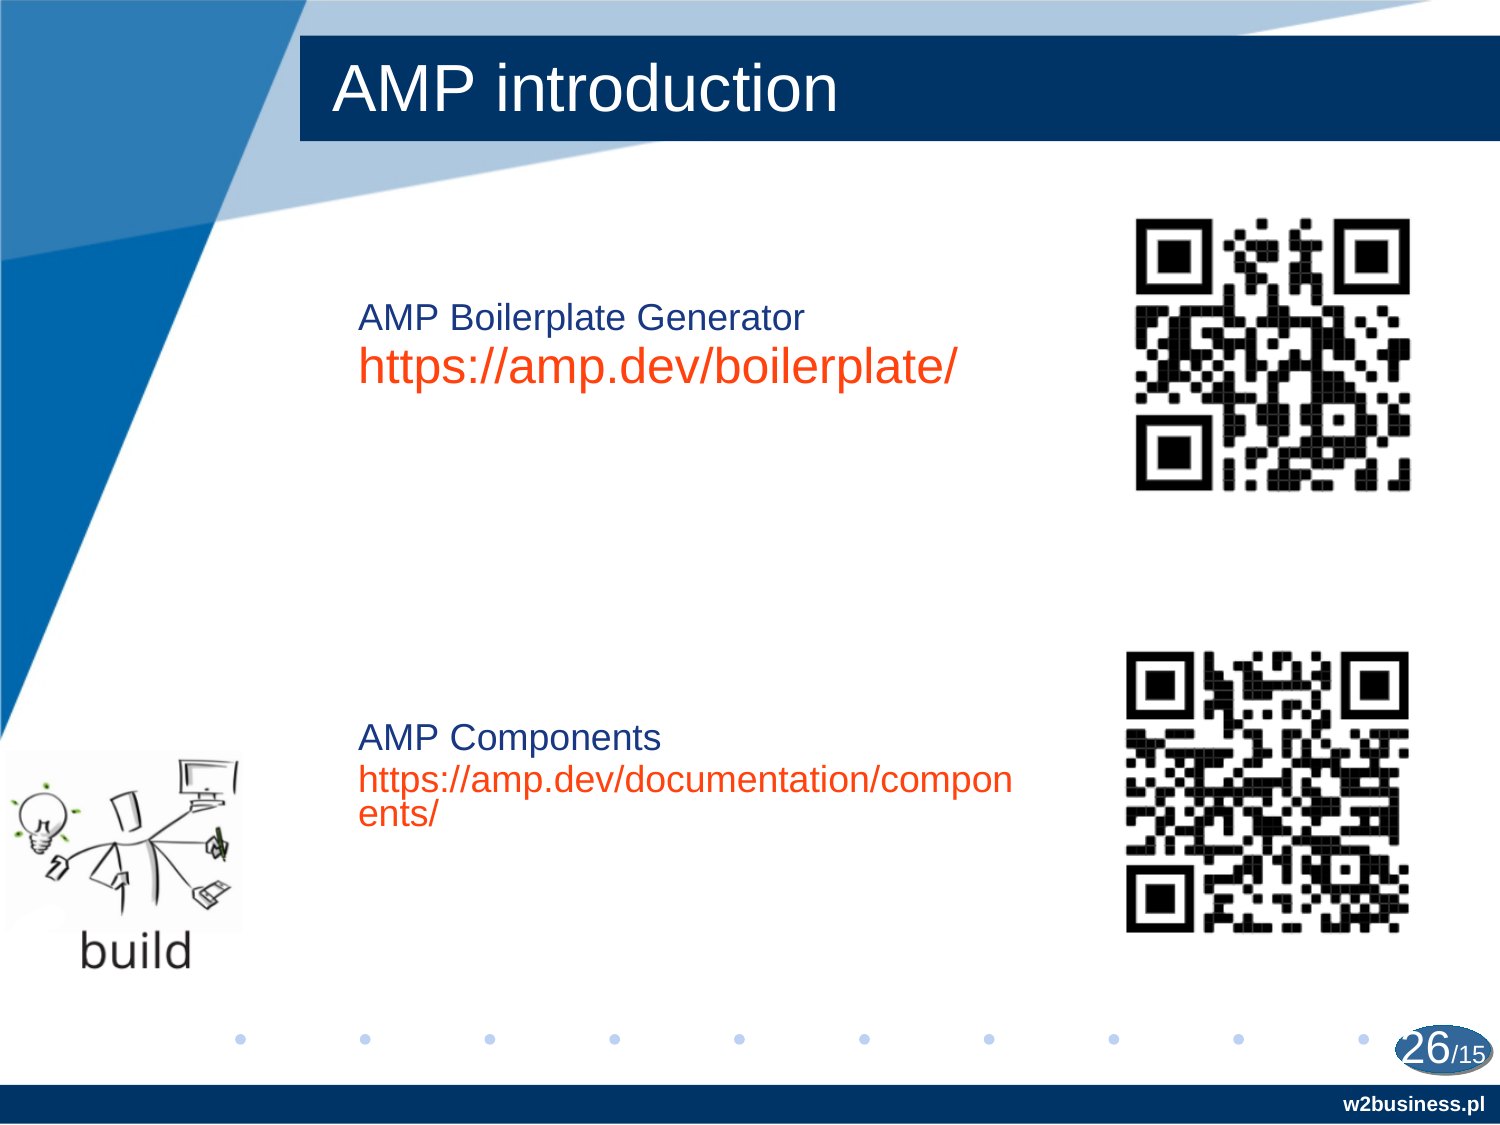

# AMP introduction
AMP Boilerplate Generator
https://amp.dev/boilerplate/
AMP Components
https://amp.dev/documentation/components/